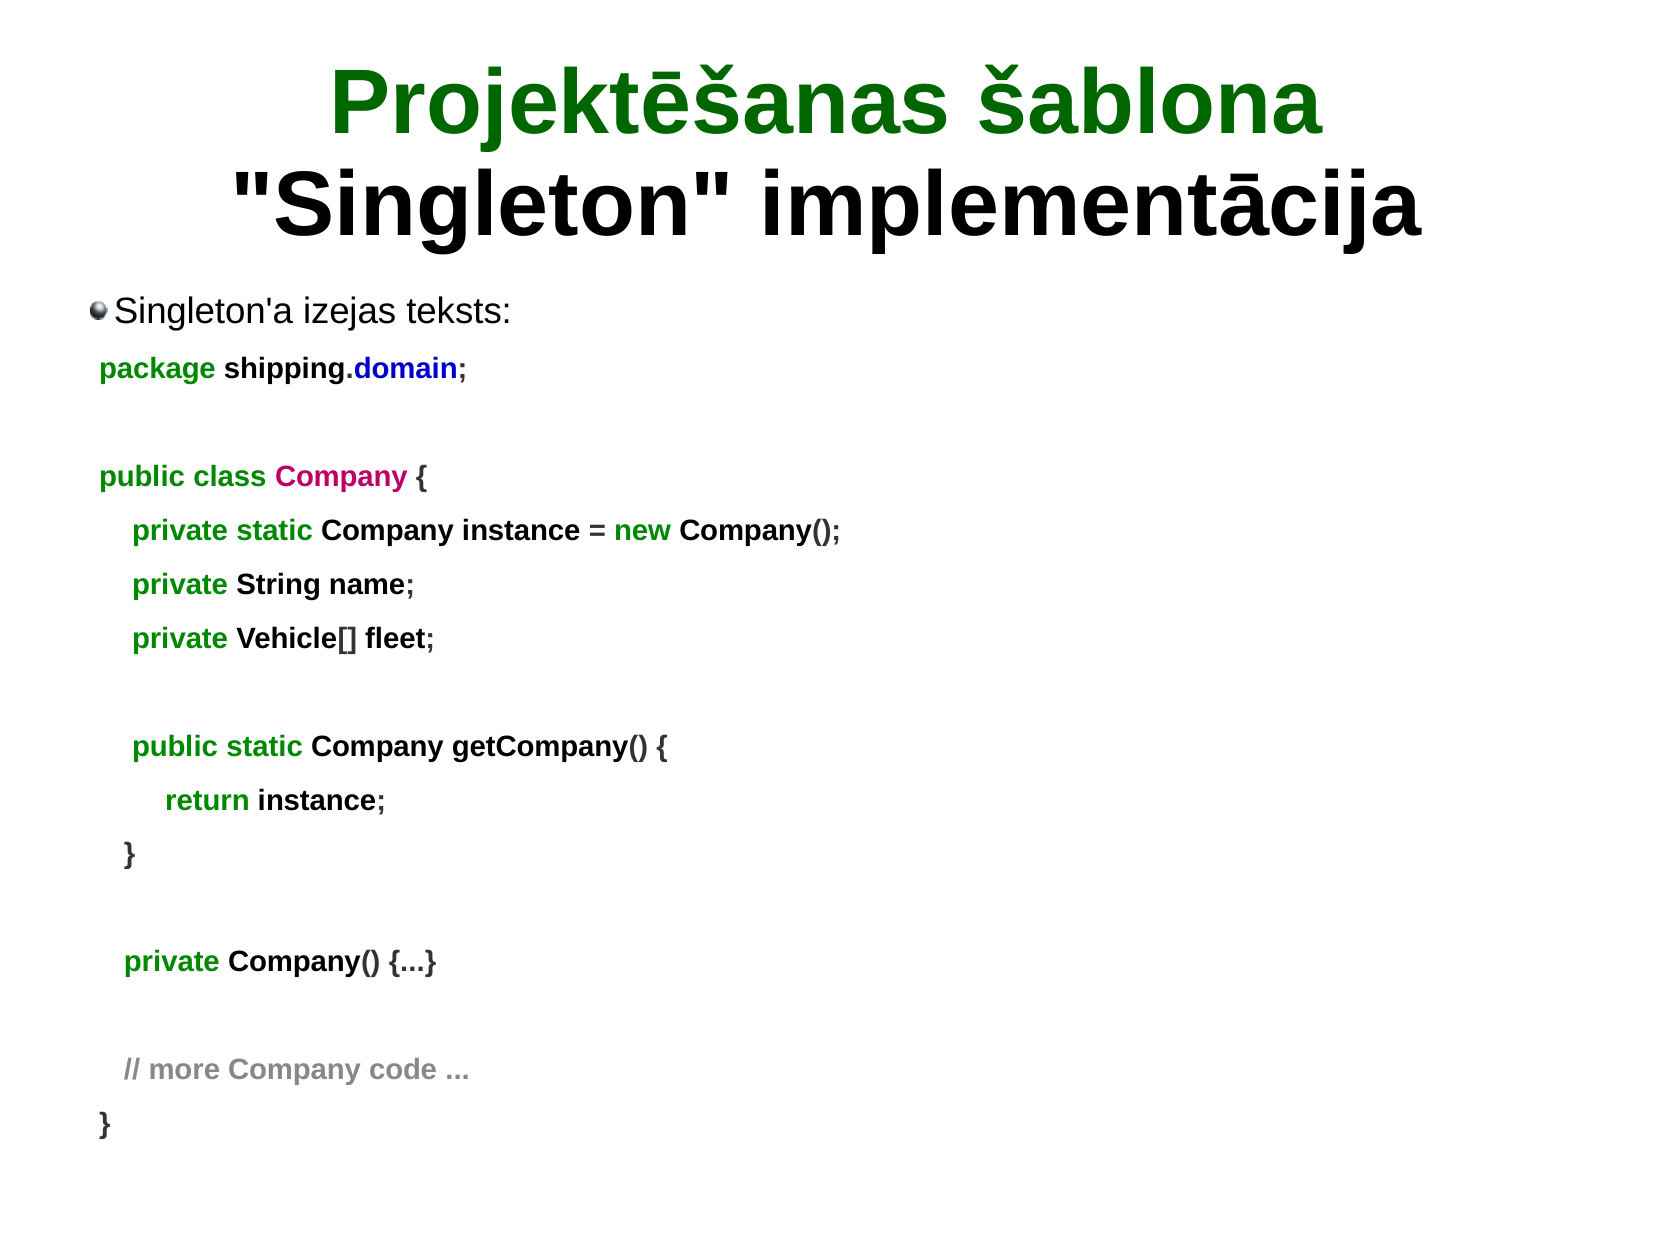

# Projektēšanas šablona "Singleton" implementācija
Singleton'a izejas teksts:
 package shipping.domain;
 public class Company {
 private static Company instance = new Company();
 private String name;
 private Vehicle[] fleet;
 public static Company getCompany() {
 return instance;
 }
 private Company() {...}
 // more Company code ...
 }